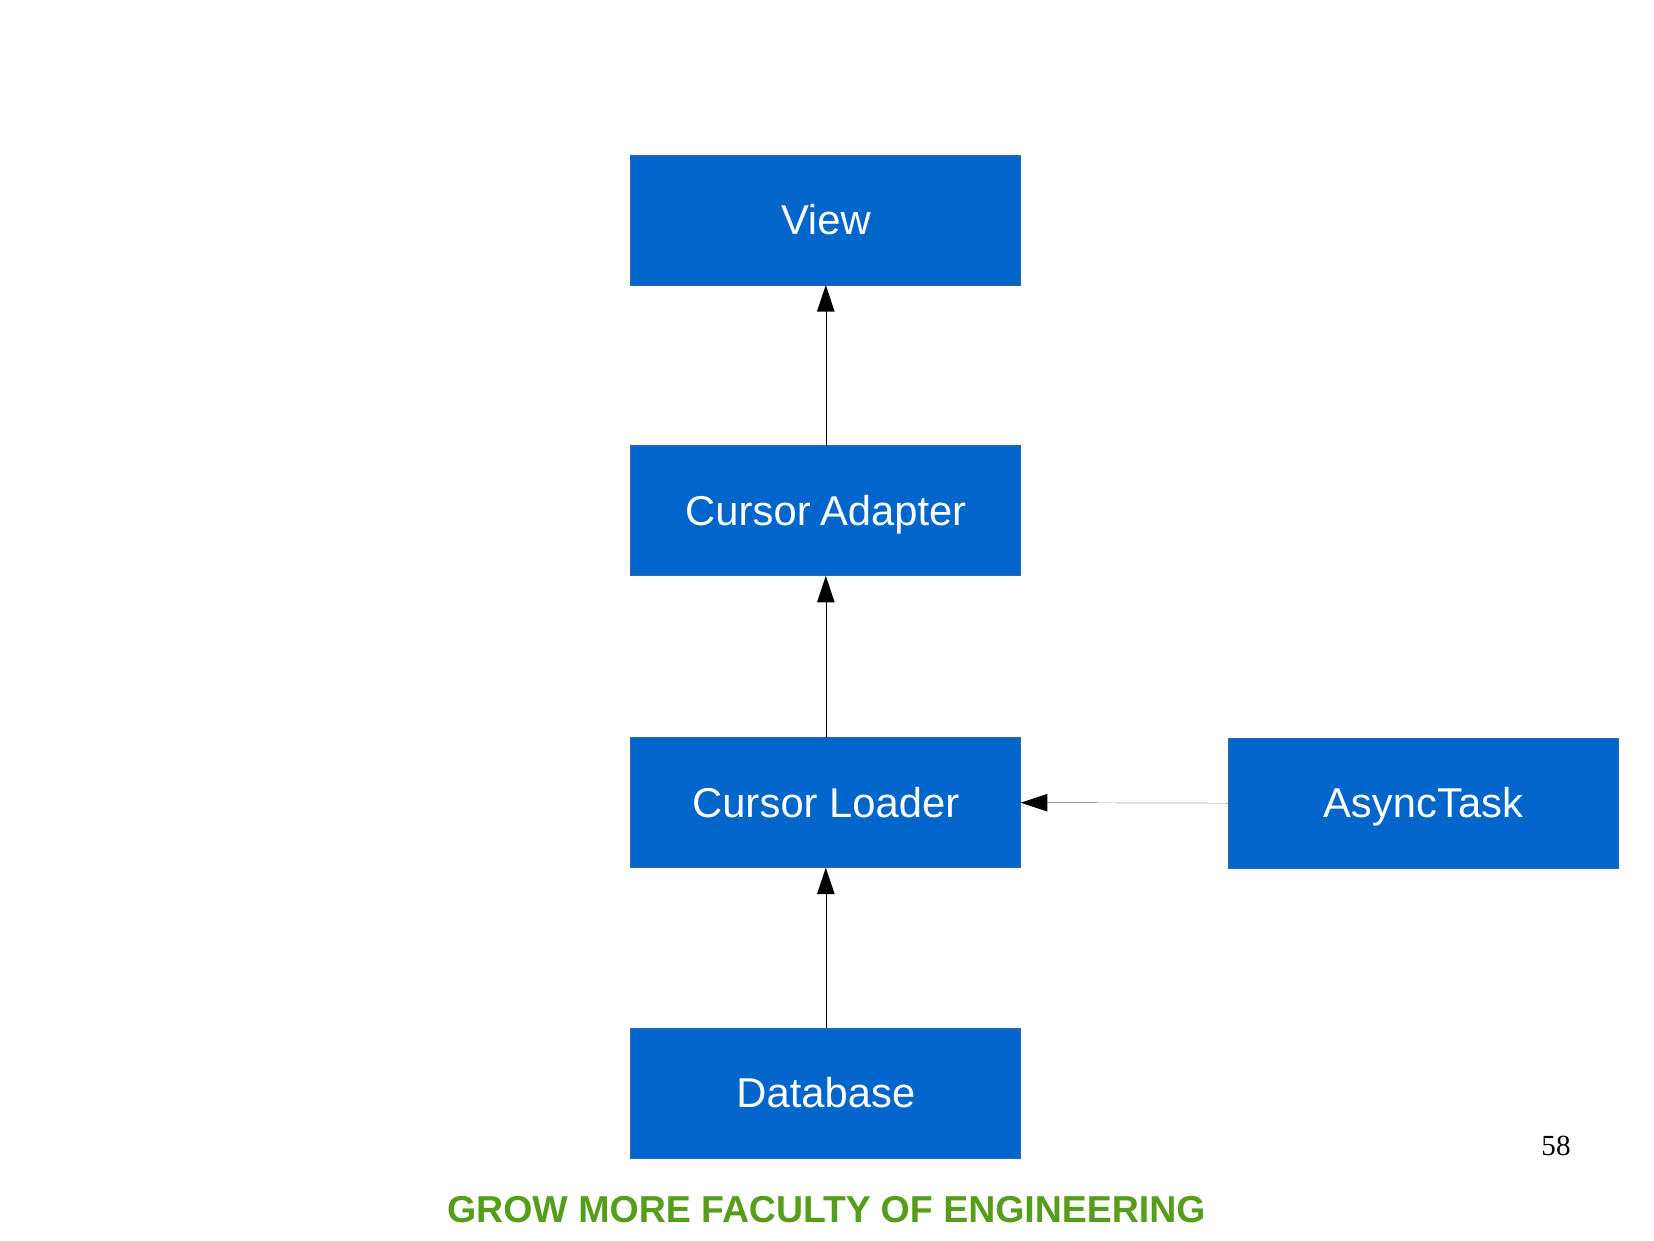

View
Cursor Adapter
Cursor Loader
AsyncTask
Database
58